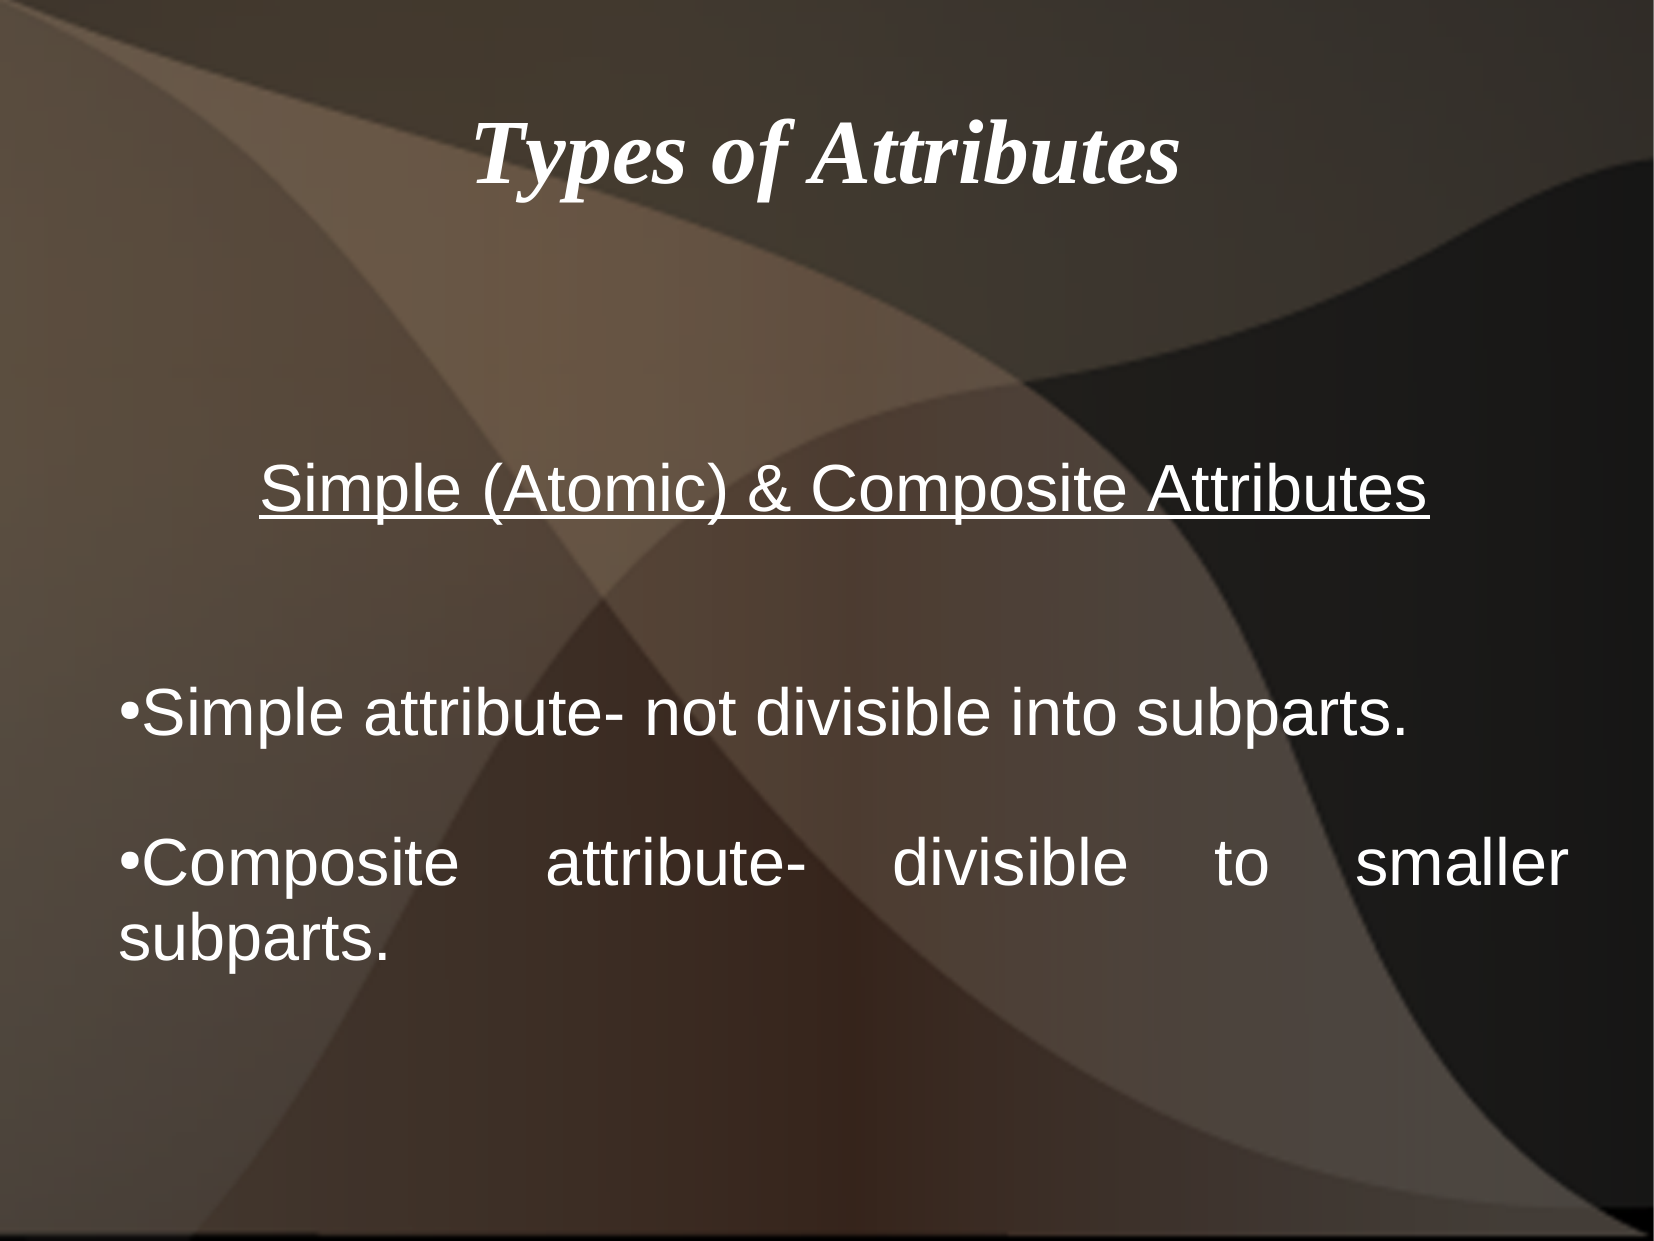

# Types of Attributes
Simple (Atomic) & Composite Attributes
Simple attribute- not divisible into subparts.
Composite attribute- divisible to smaller subparts.